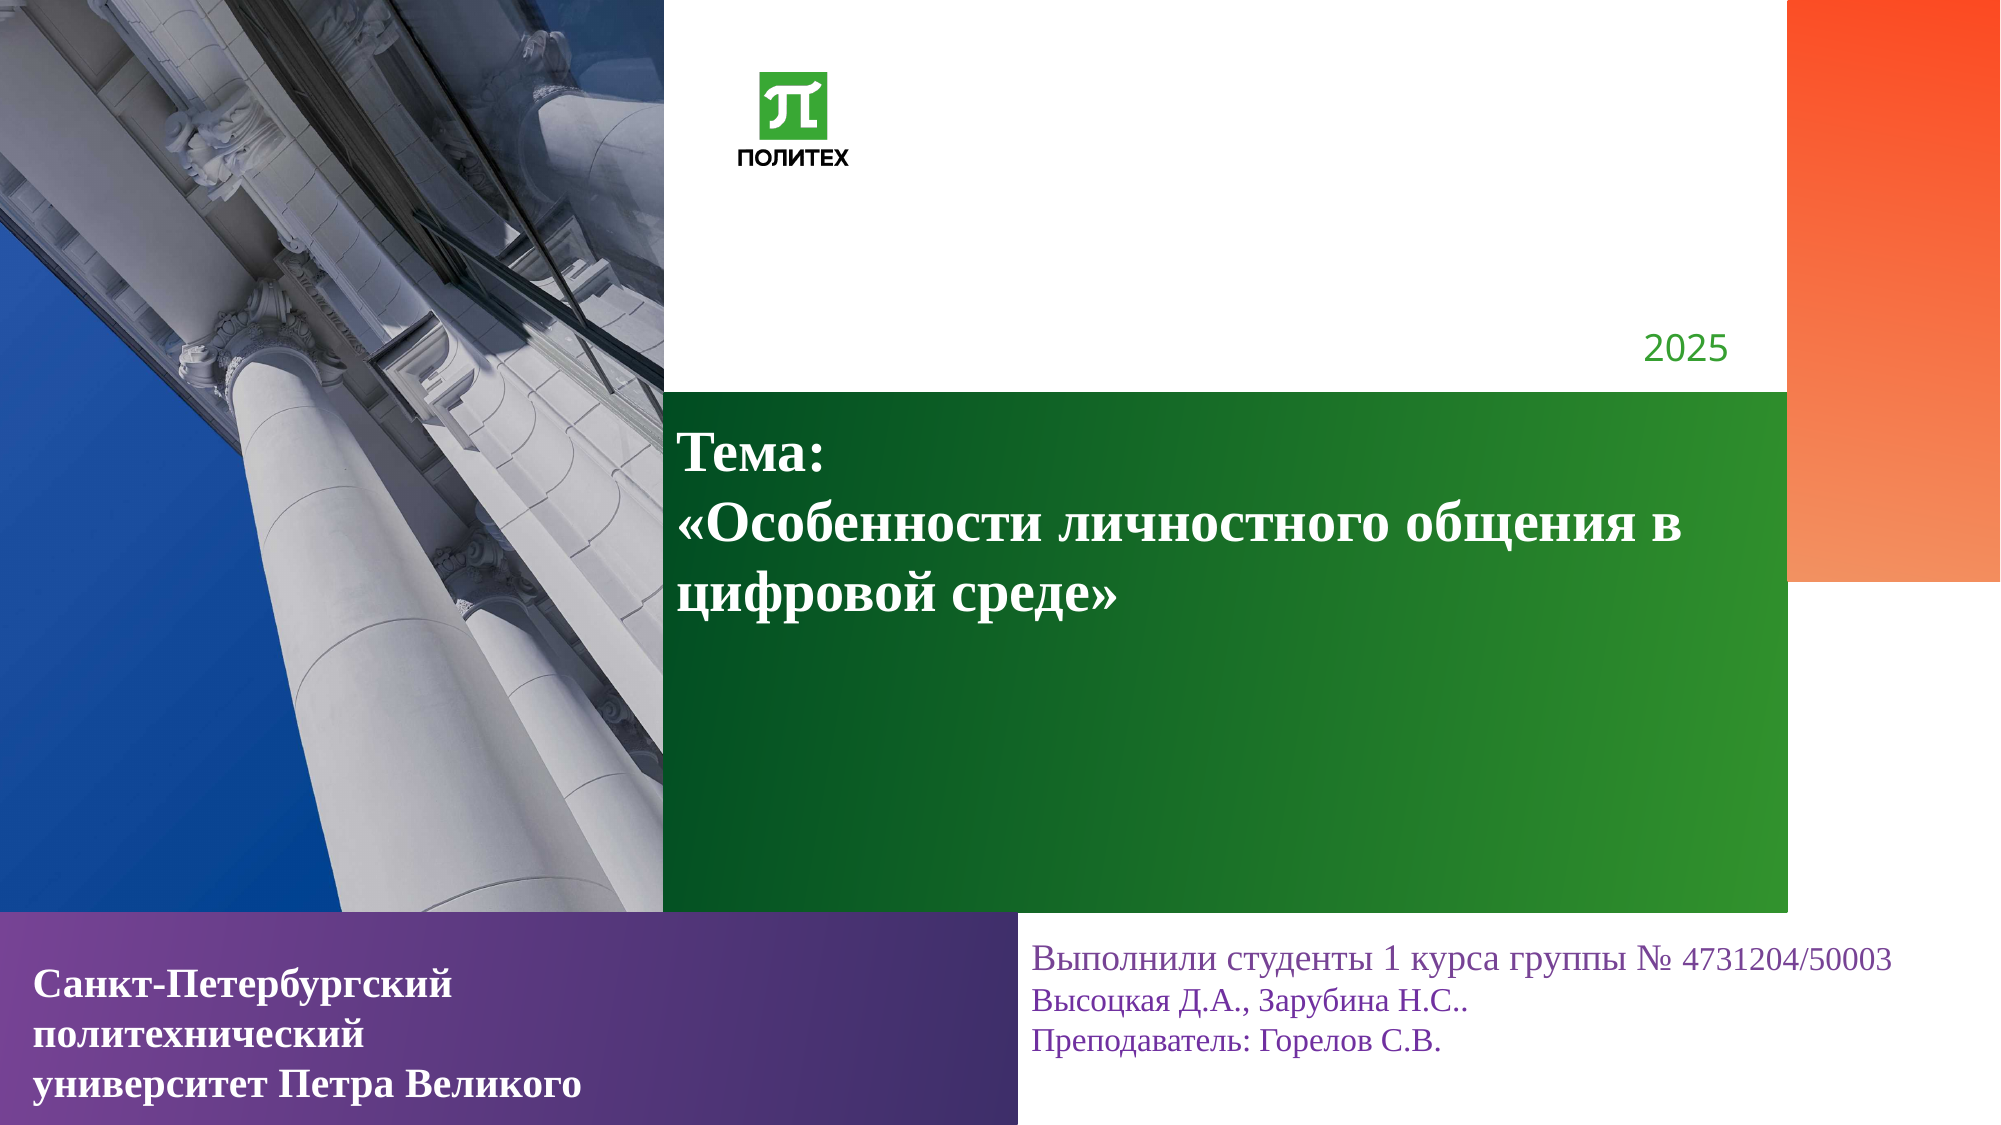

2025
Тема:
«Особенности личностного общения в цифровой среде»
Выполнили студенты 1 курса группы № 4731204/50003
Высоцкая Д.А., Зарубина Н.С..
Преподаватель: Горелов С.В.
Санкт-Петербургский политехнический университет Петра Великого
УПРАВЛЕНИЕ ПО СВЯЗЯМ
С ОБЩЕСТВЕННОСТЬЮ СПБПУ